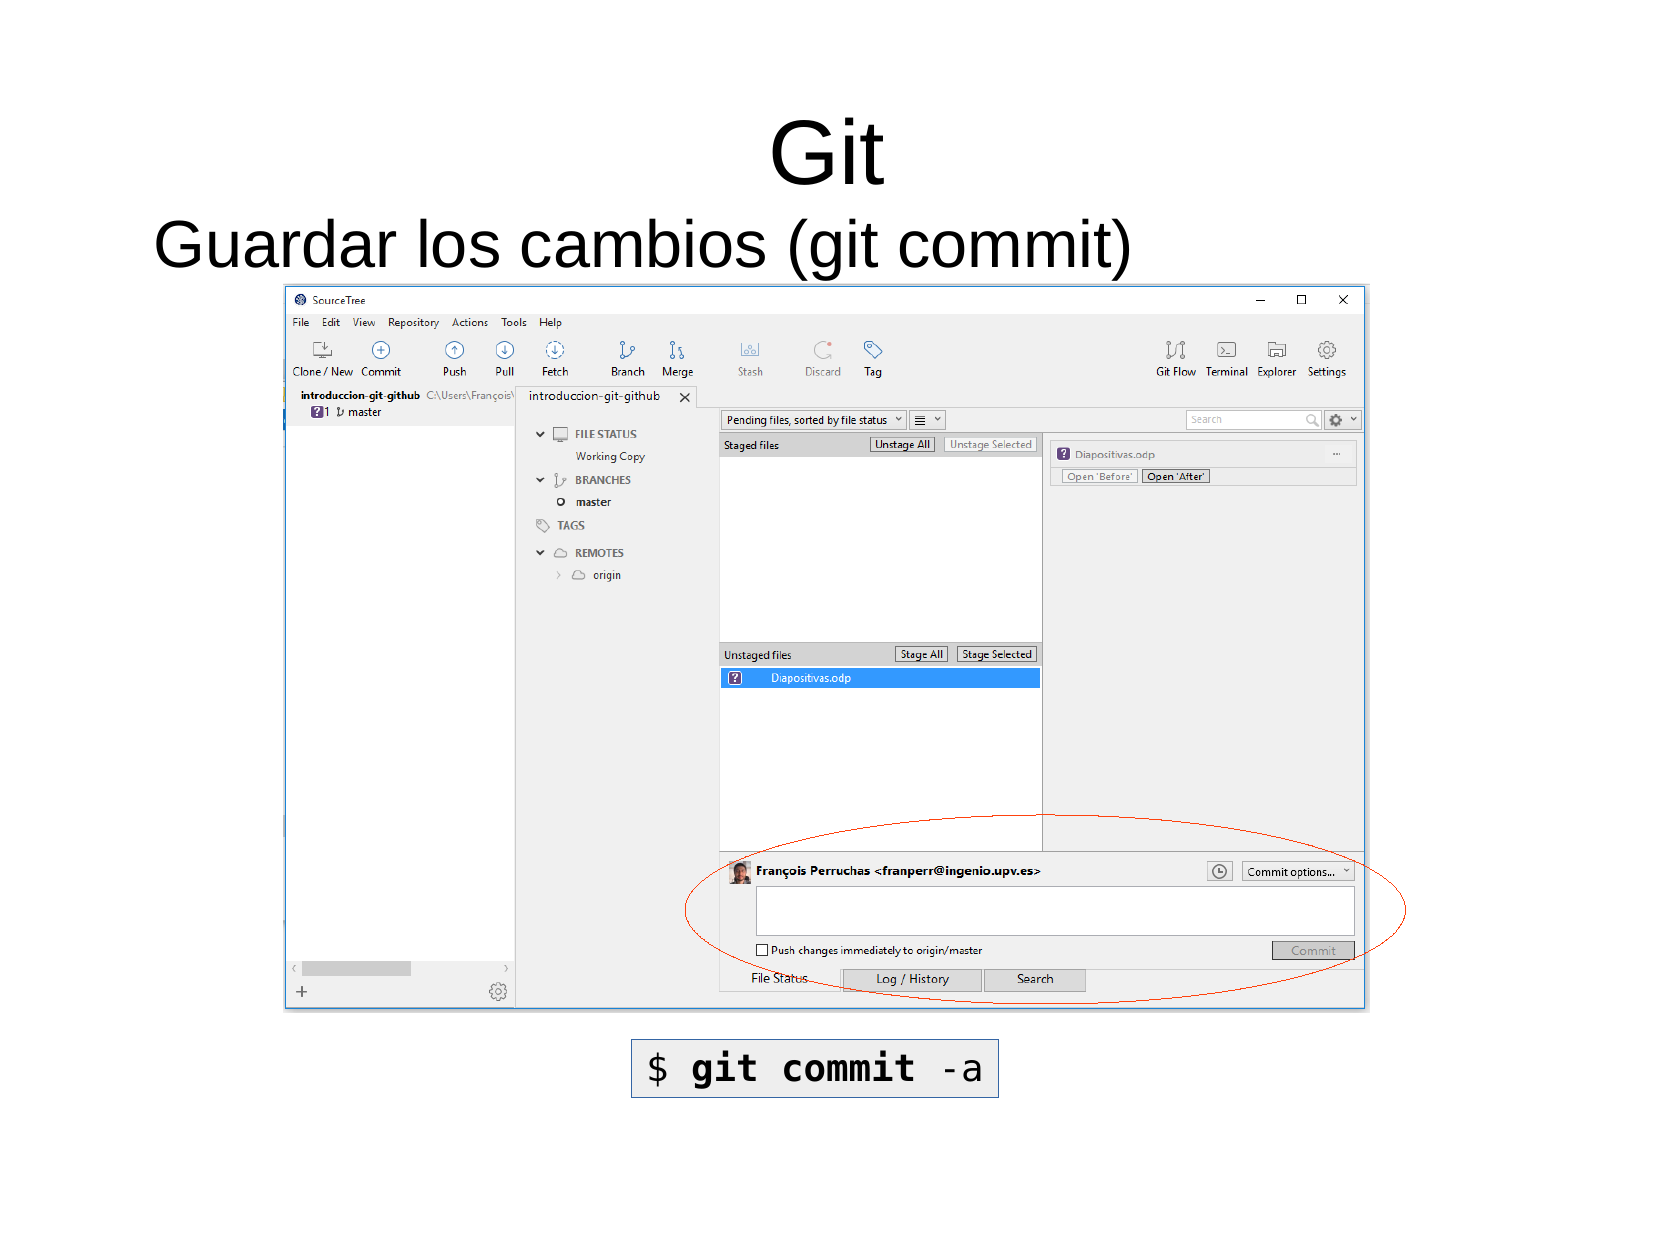

# Git
Guardar los cambios (git commit)
$ git commit -a